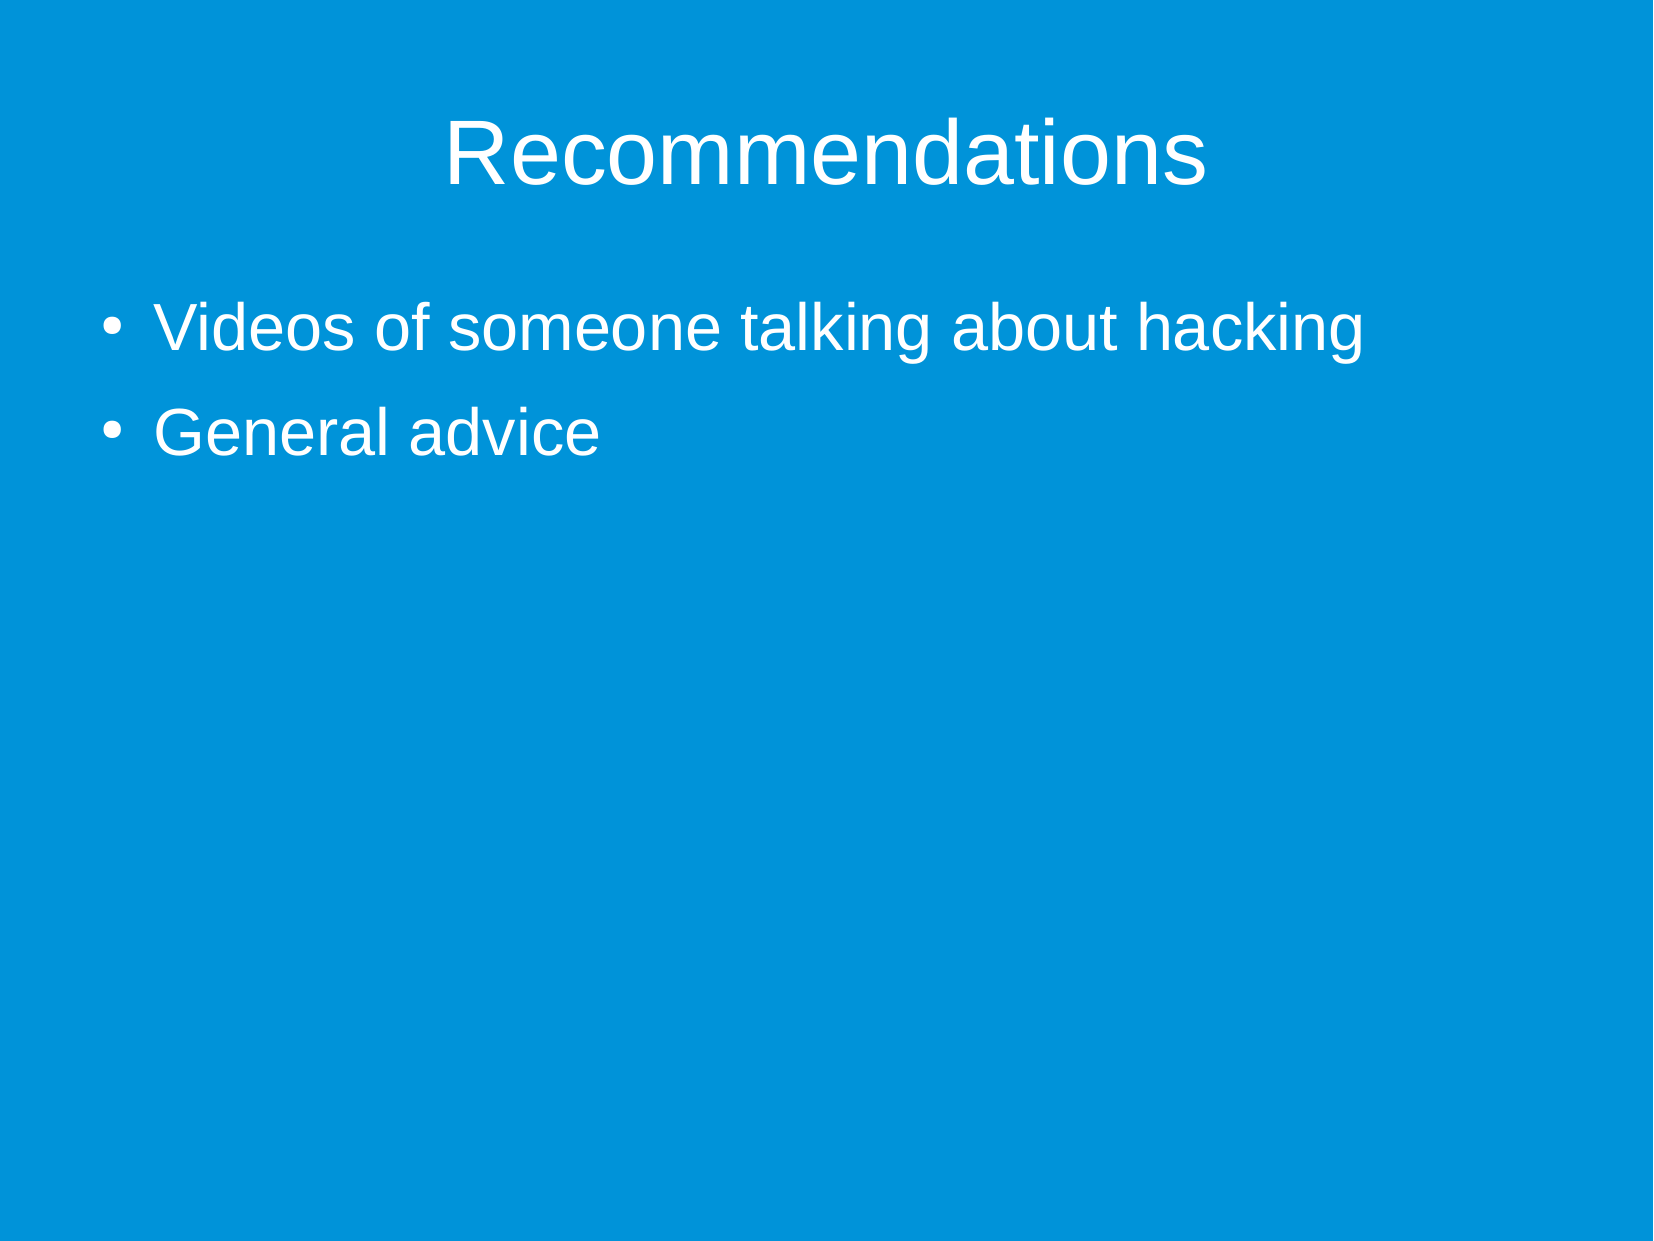

# Recommendations
Videos of someone talking about hacking
General advice